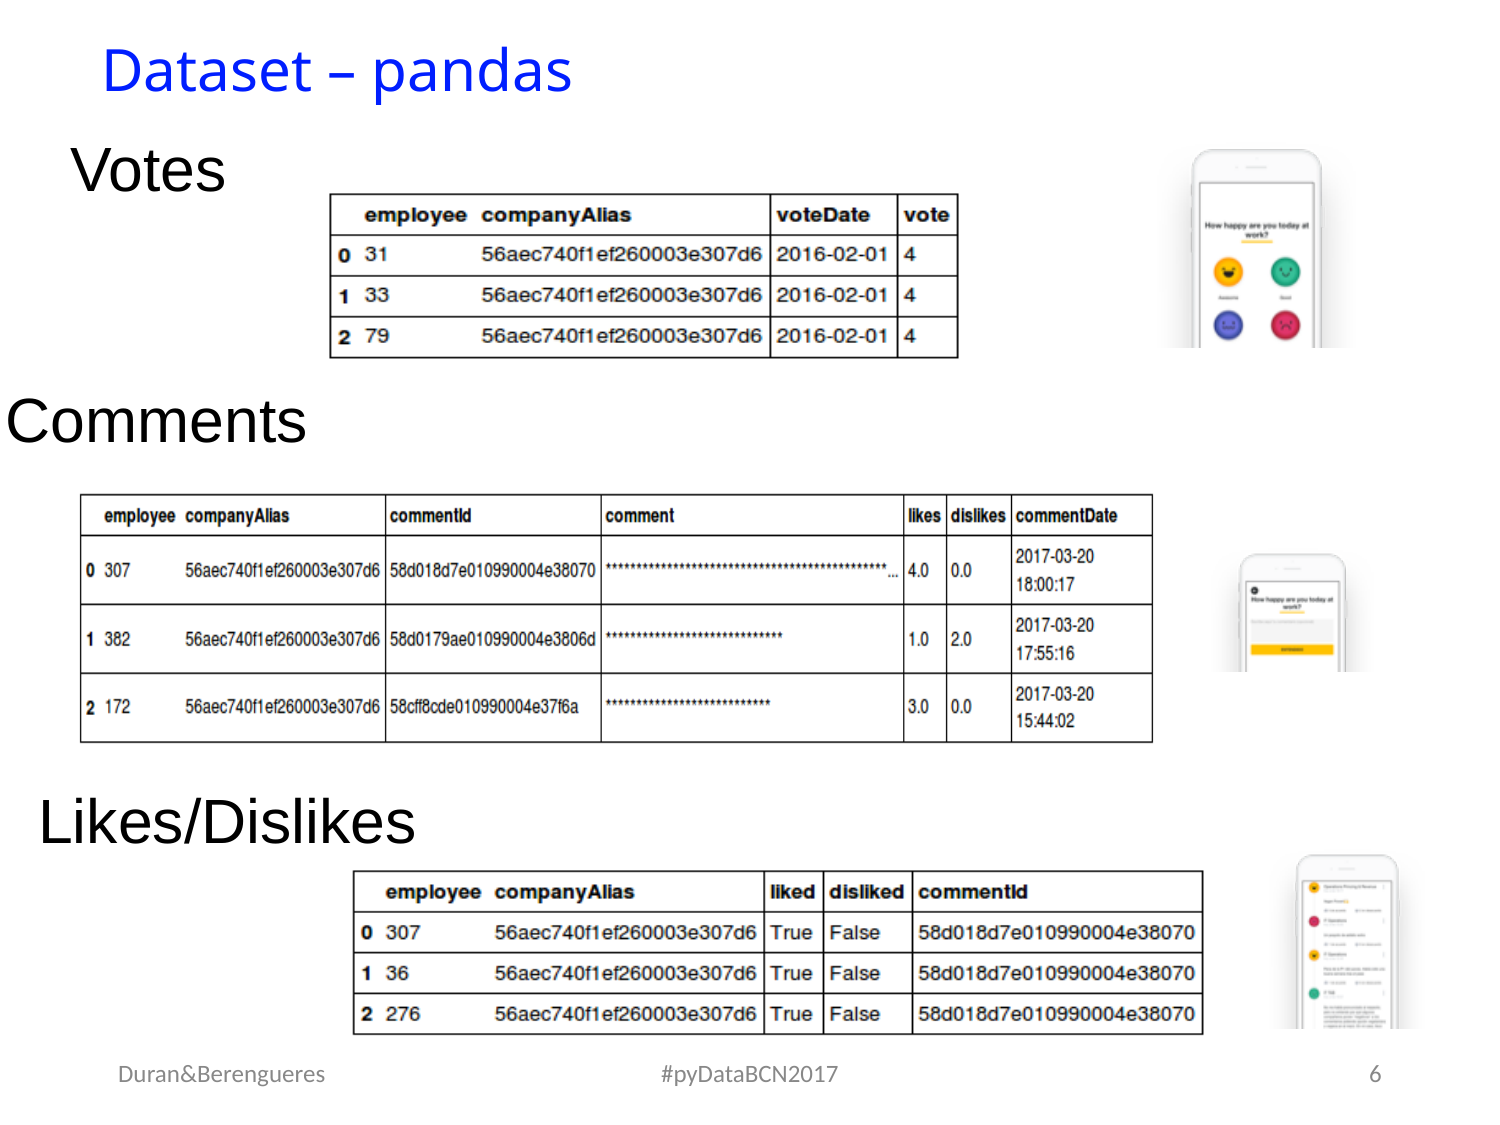

# Dataset – pandas
Votes
Comments
Likes/Dislikes
Duran&Berengueres
#pyDataBCN2017